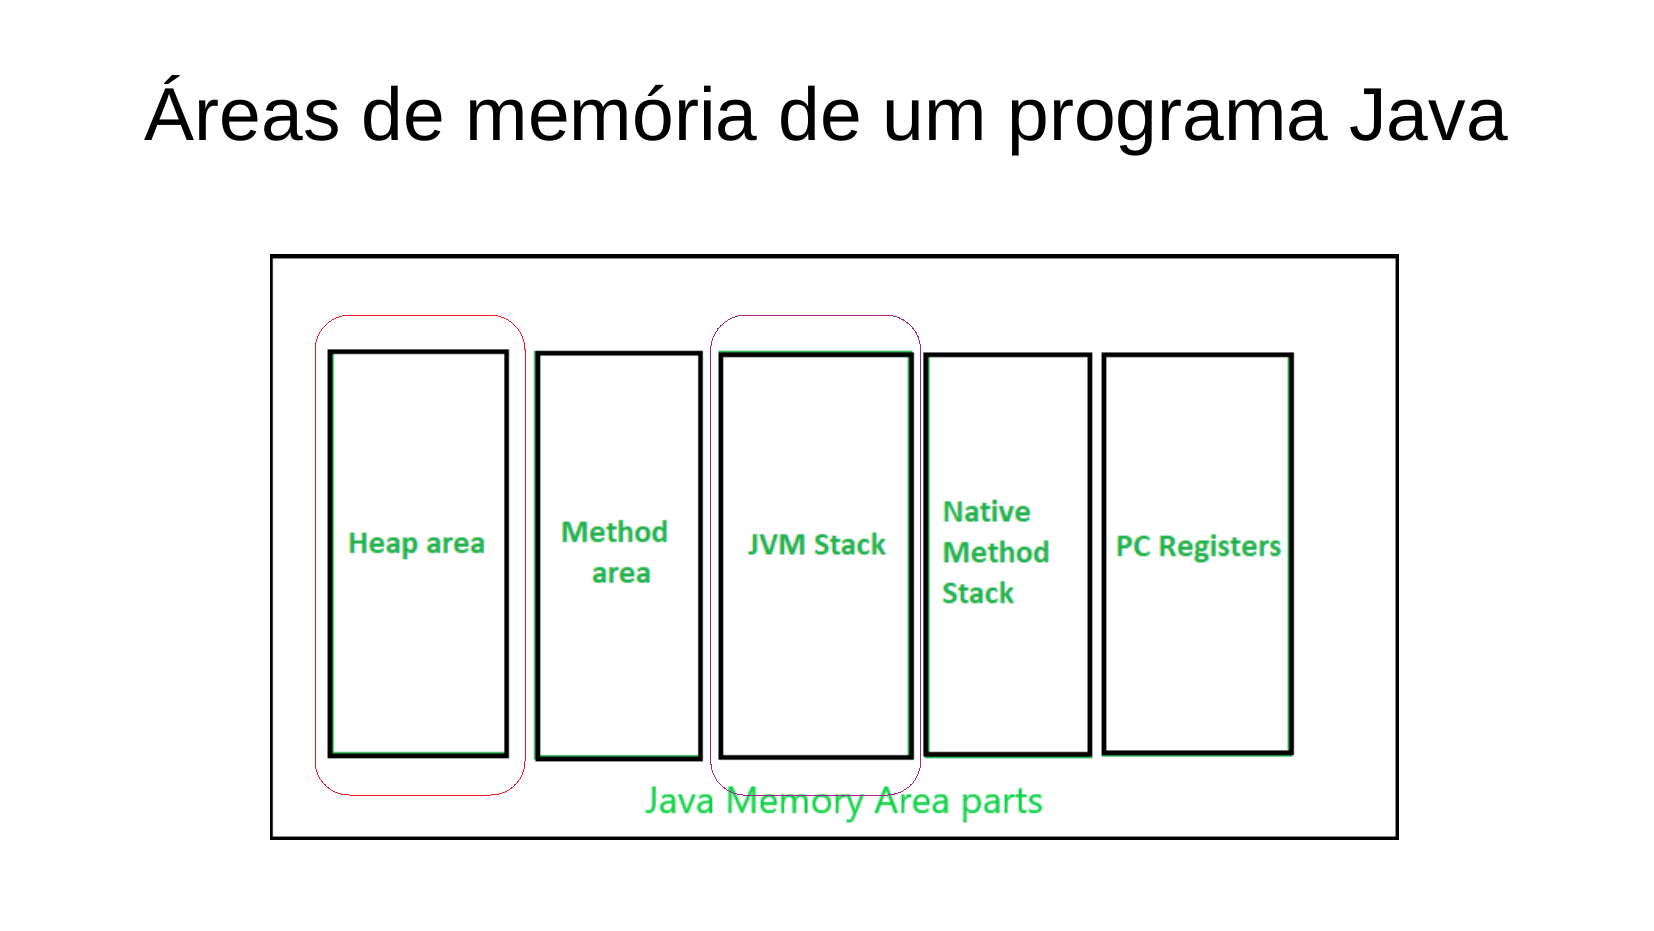

# Áreas de memória de um programa Java